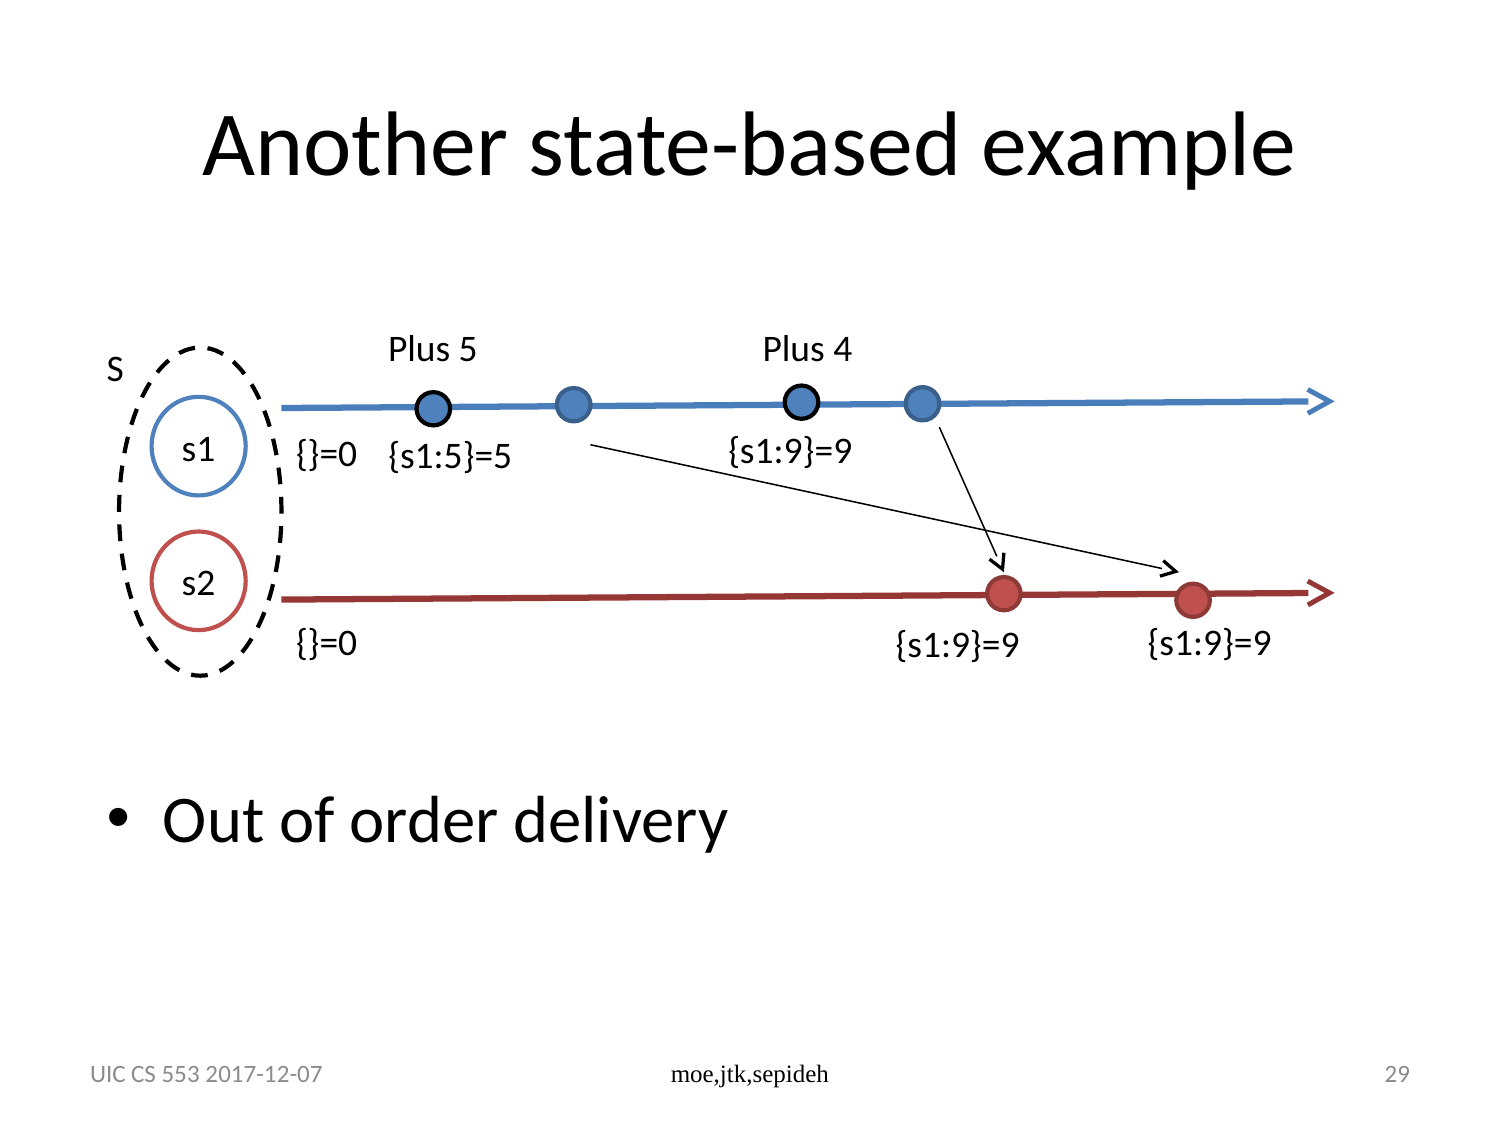

# Another state-based example
Plus 5
Plus 4
S
s1
{s1:9}=9
{}=0
{s1:5}=5
s2
{s1:9}=9
{}=0
{s1:9}=9
Out of order delivery
UIC CS 553 2017-12-07
moe,jtk,sepideh
29